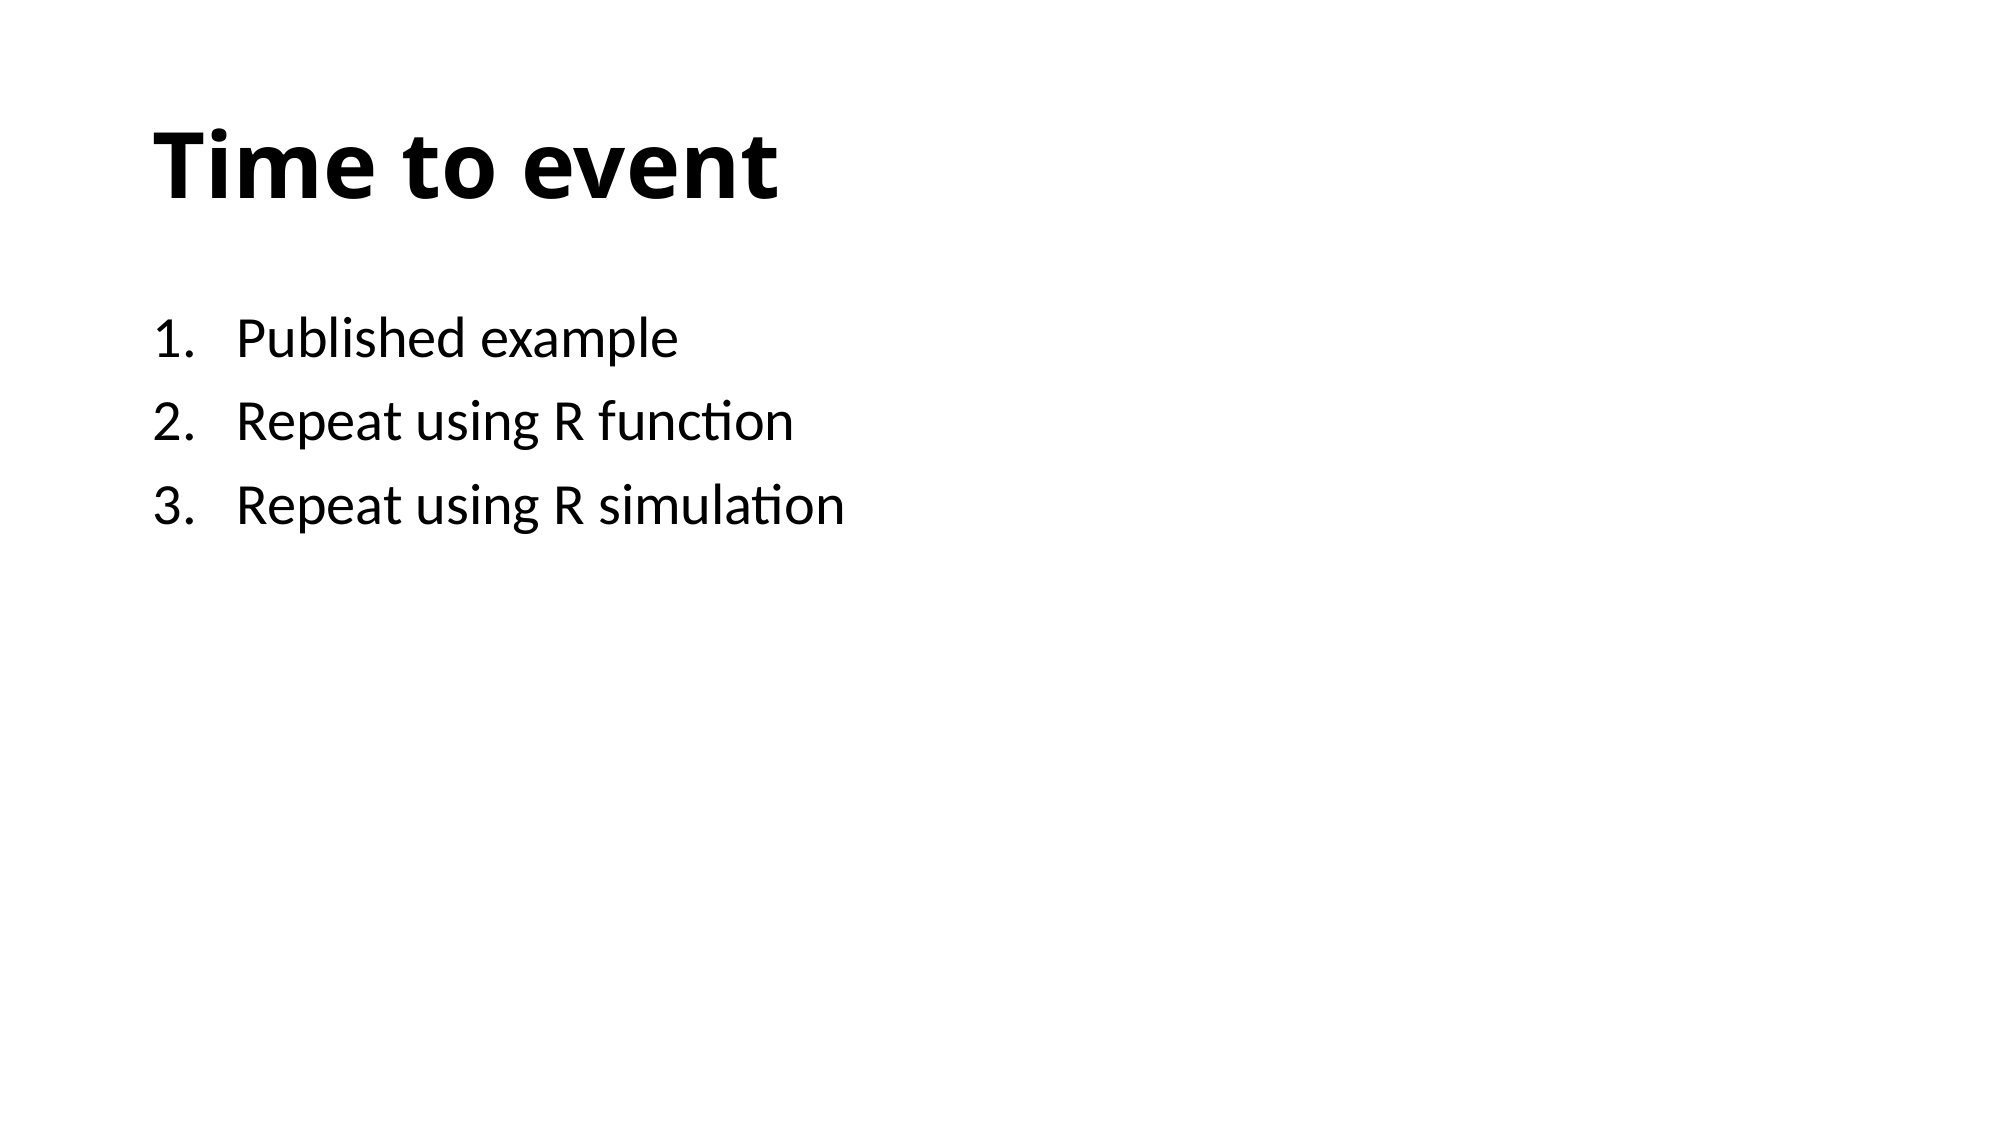

# Time to event
Published example
Repeat using R function
Repeat using R simulation